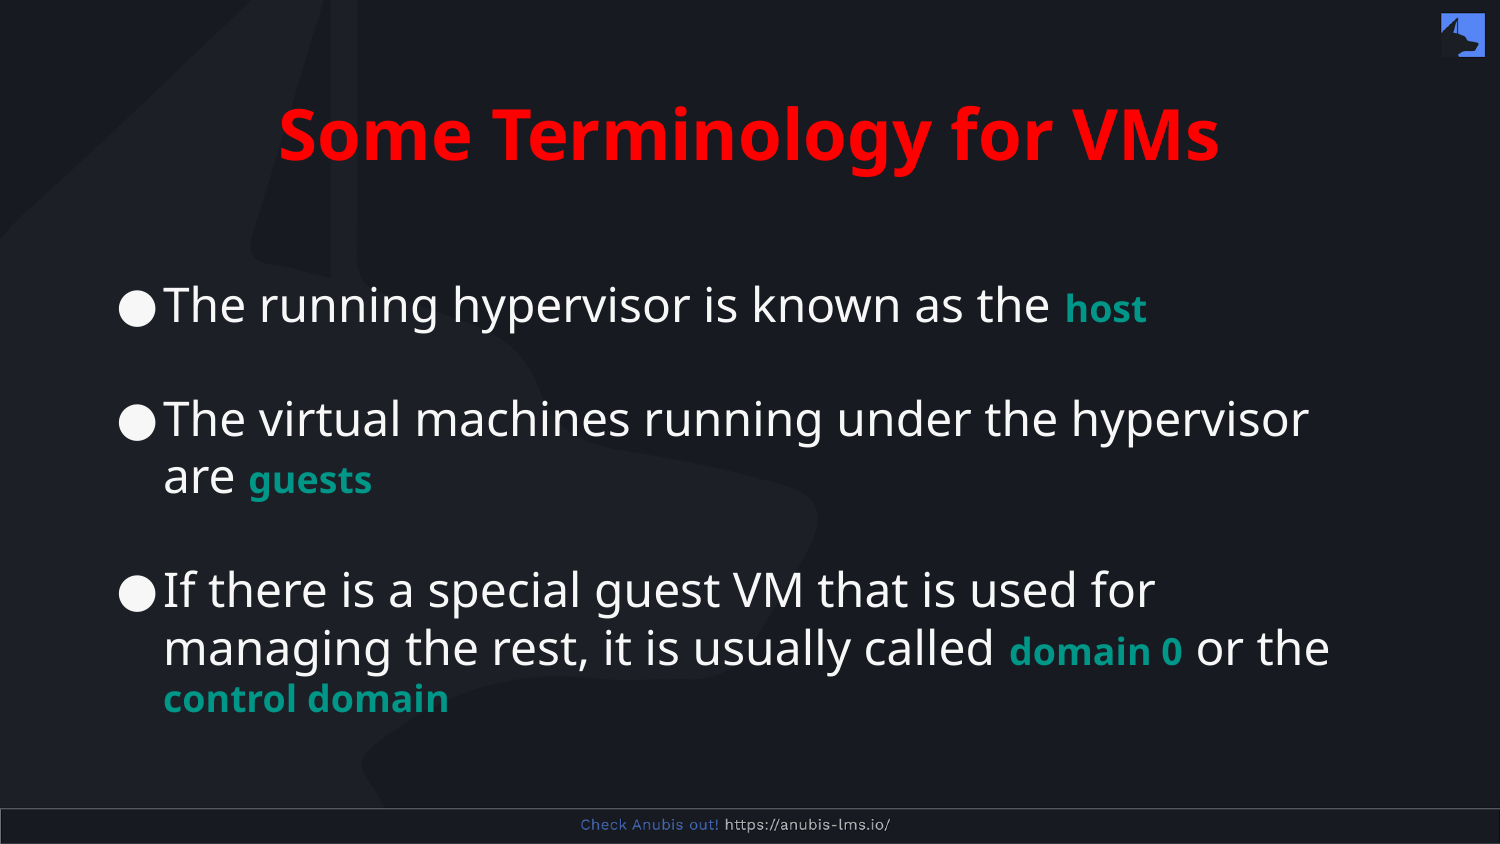

# Some Terminology for VMs
The running hypervisor is known as the host
The virtual machines running under the hypervisor are guests
If there is a special guest VM that is used for managing the rest, it is usually called domain 0 or the control domain